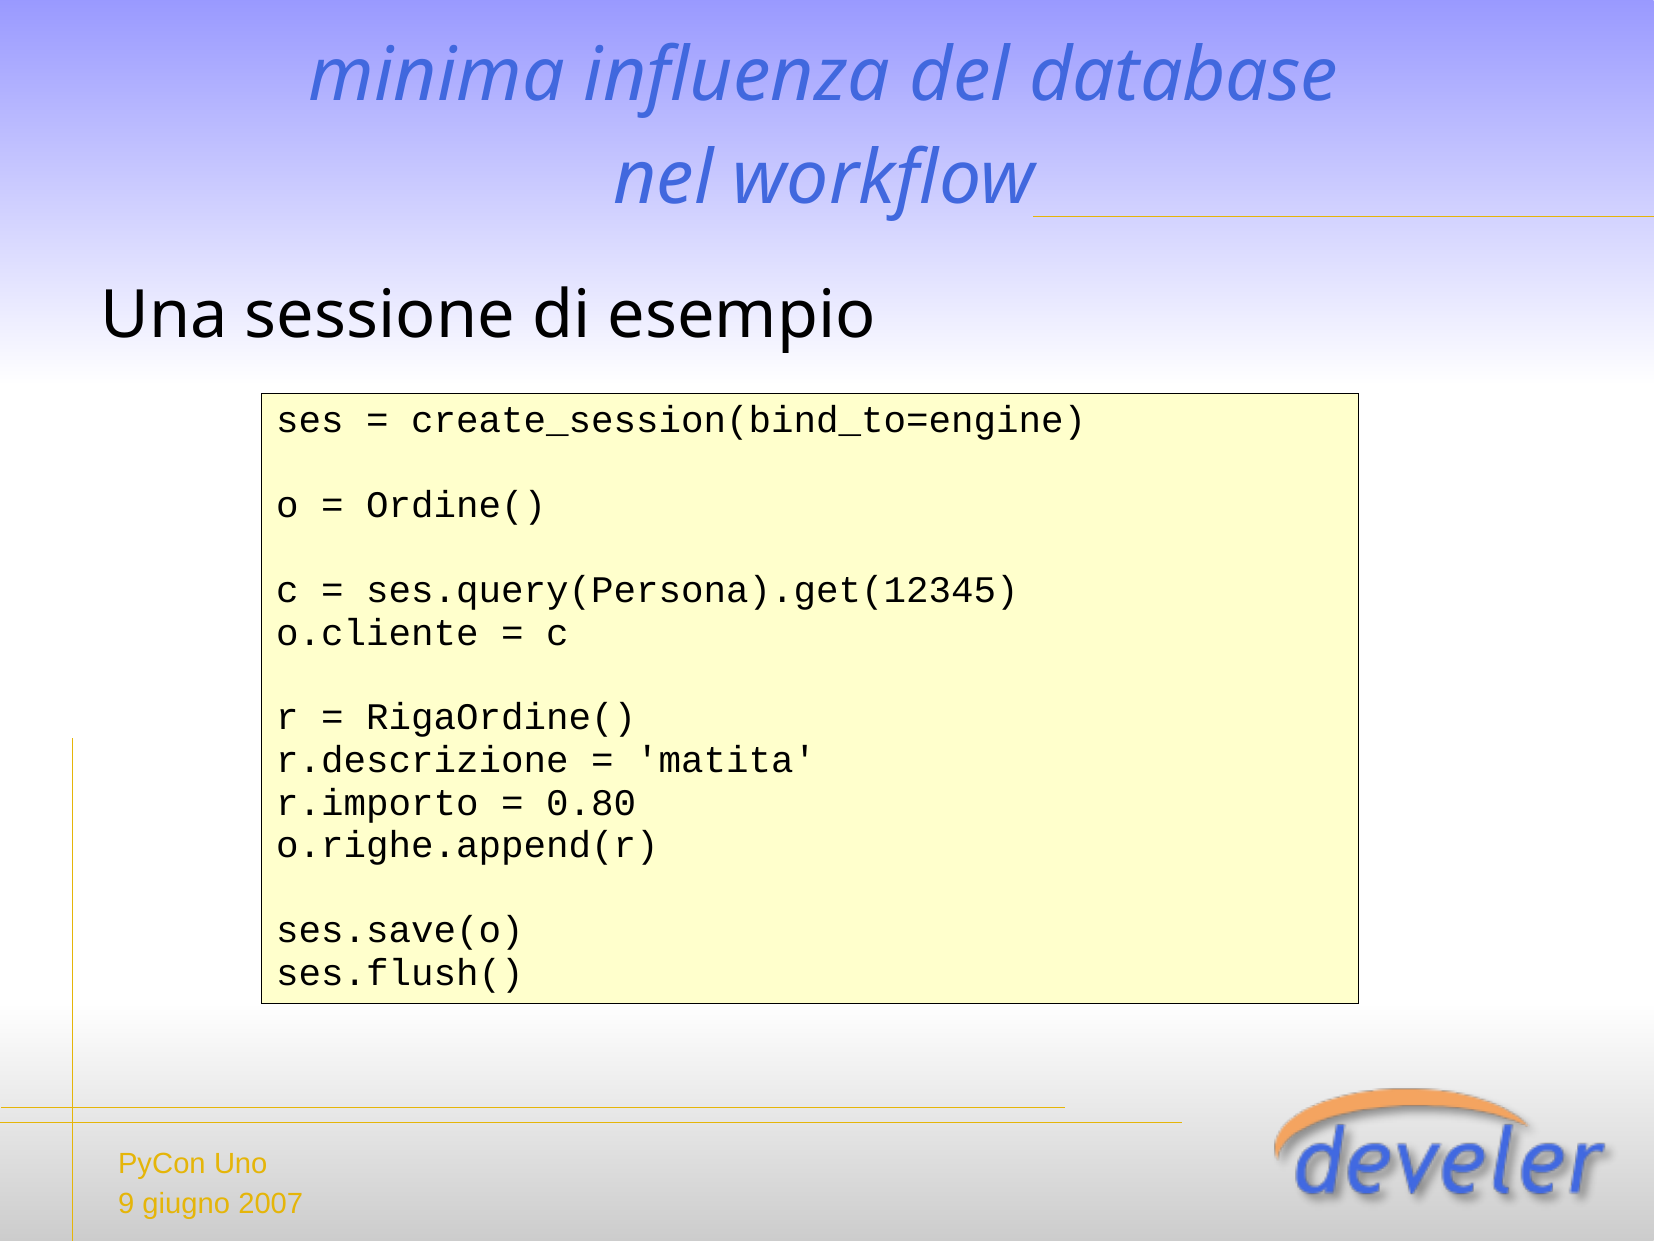

# minima influenza del database nel workflow
Una sessione di esempio
ses = create_session(bind_to=engine)
o = Ordine()
c = ses.query(Persona).get(12345)
o.cliente = c
r = RigaOrdine()
r.descrizione = 'matita'
r.importo = 0.80
o.righe.append(r)
ses.save(o)
ses.flush()
PyCon Uno
9 giugno 2007